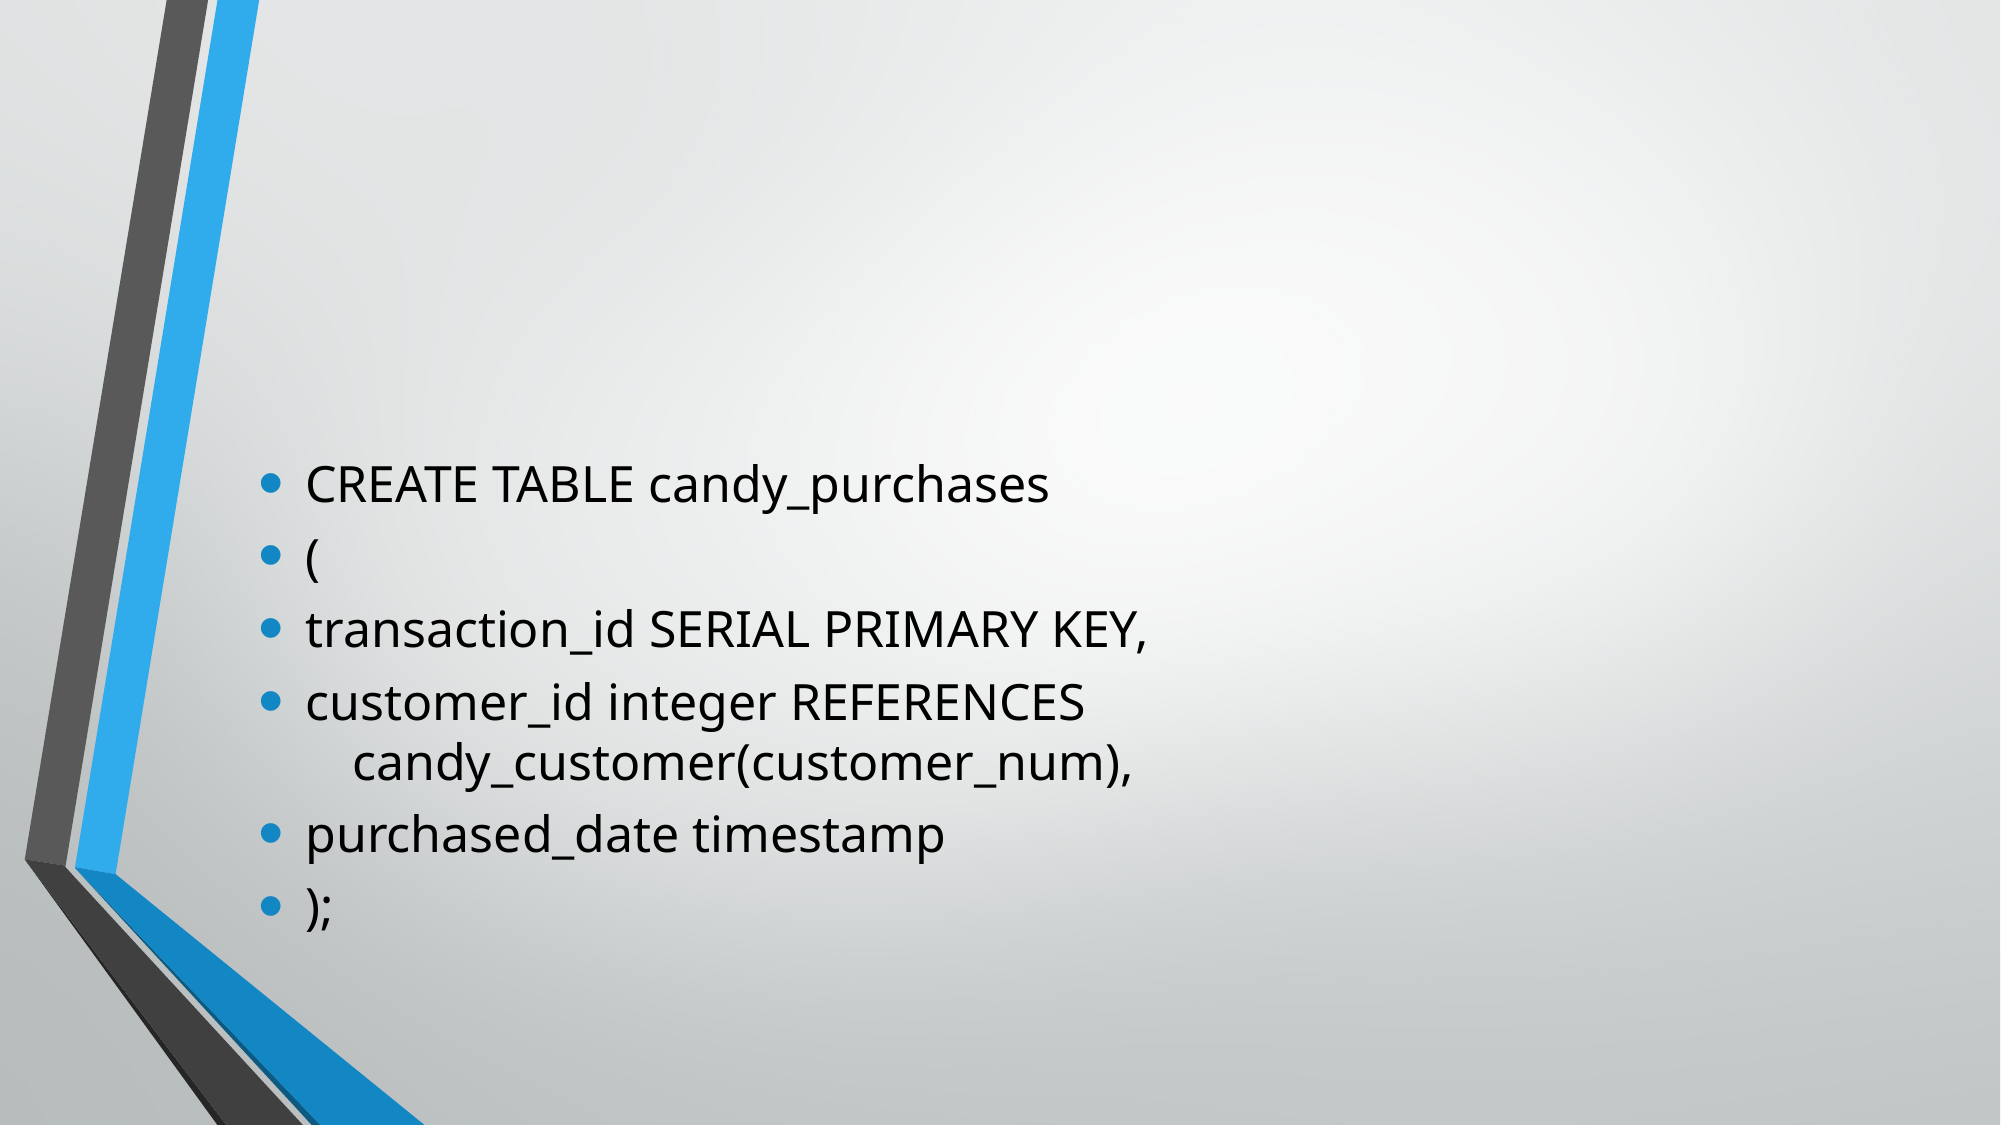

#
CREATE TABLE candy_purchases
(
transaction_id SERIAL PRIMARY KEY,
customer_id integer REFERENCES candy_customer(customer_num),
purchased_date timestamp
);